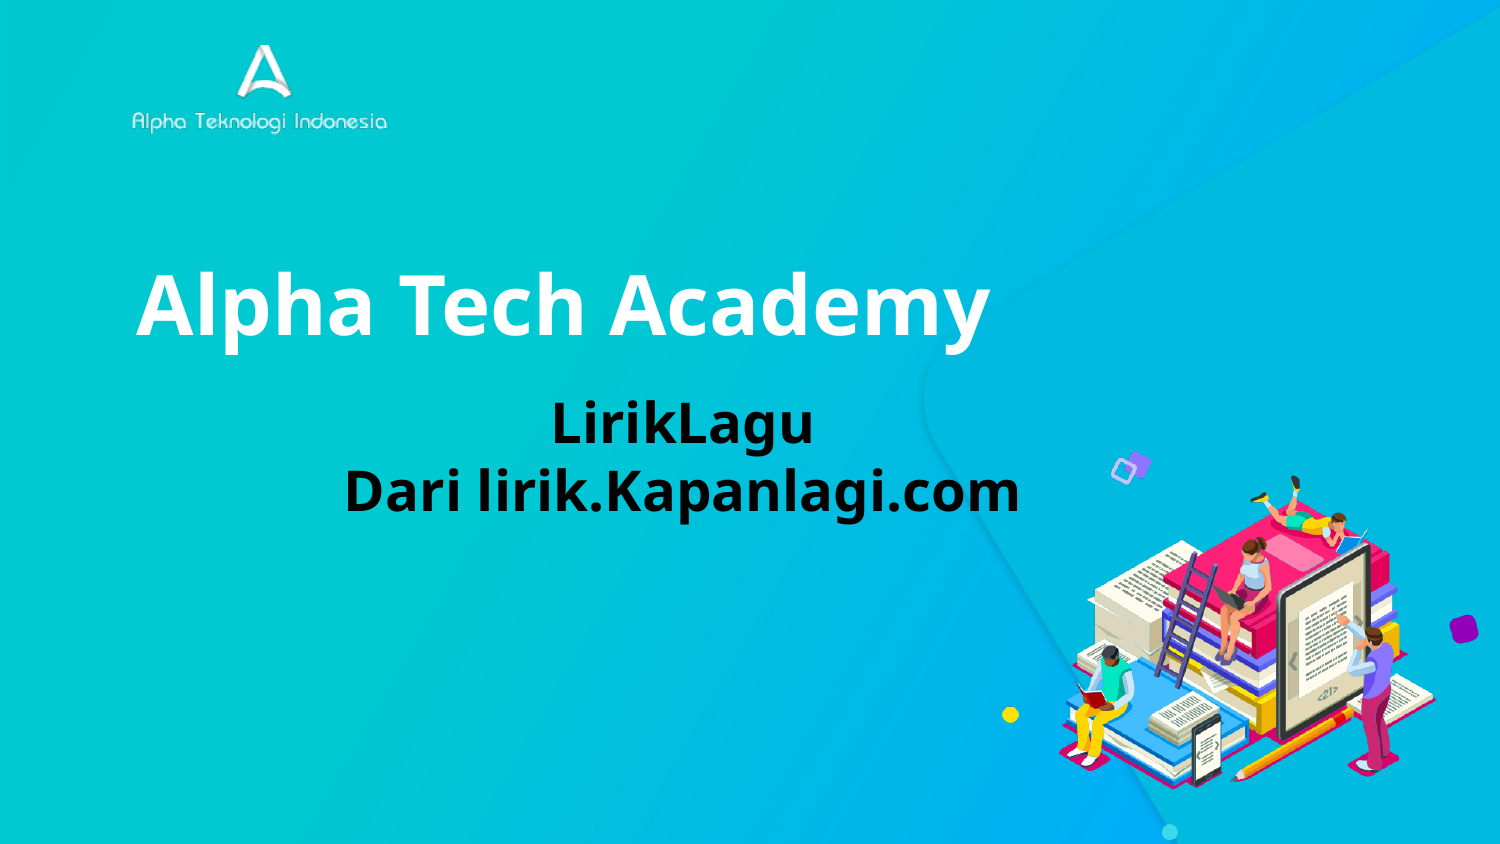

Alpha Tech Academy
#
LirikLagu
Dari lirik.Kapanlagi.com